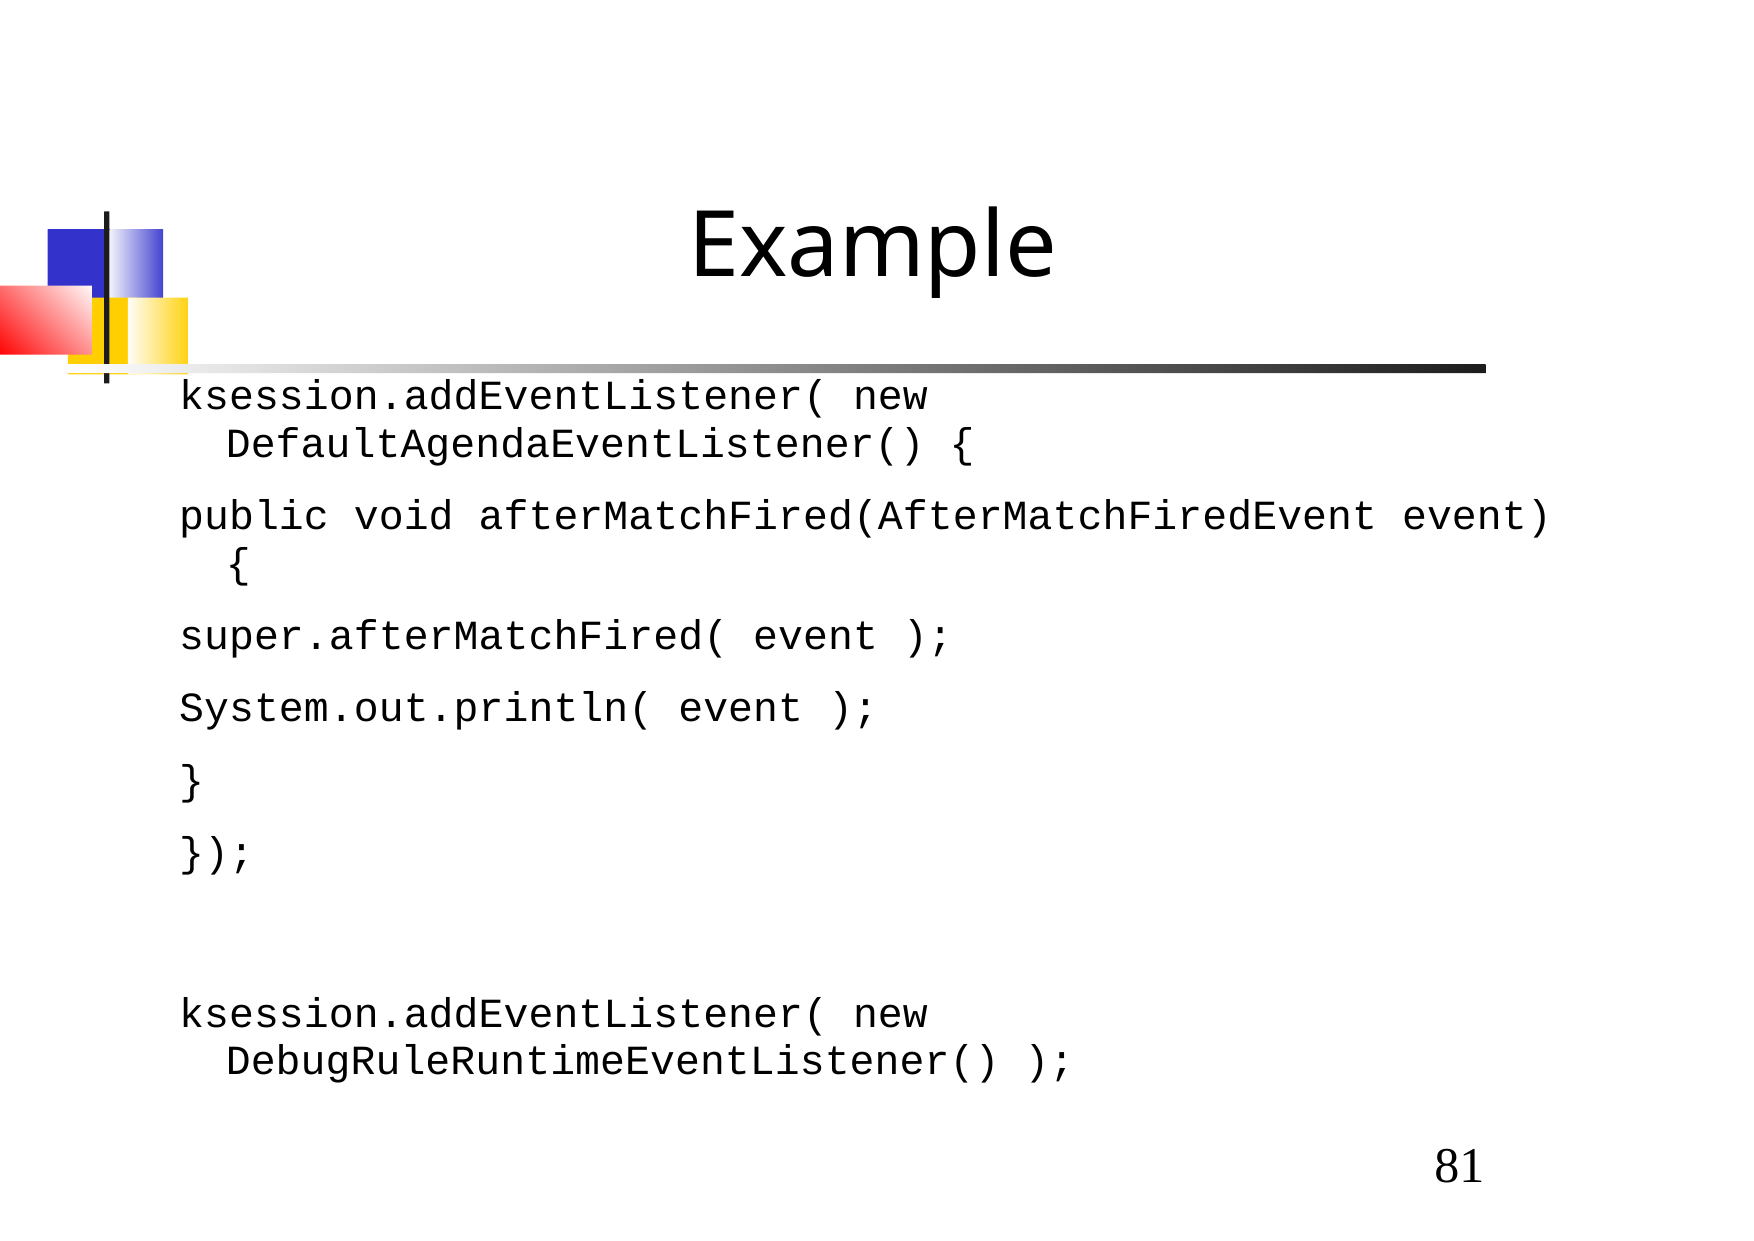

# Example
ksession.addEventListener( new DefaultAgendaEventListener() {
public void afterMatchFired(AfterMatchFiredEvent event) {
super.afterMatchFired( event );
System.out.println( event );
}
});
ksession.addEventListener( new DebugRuleRuntimeEventListener() );